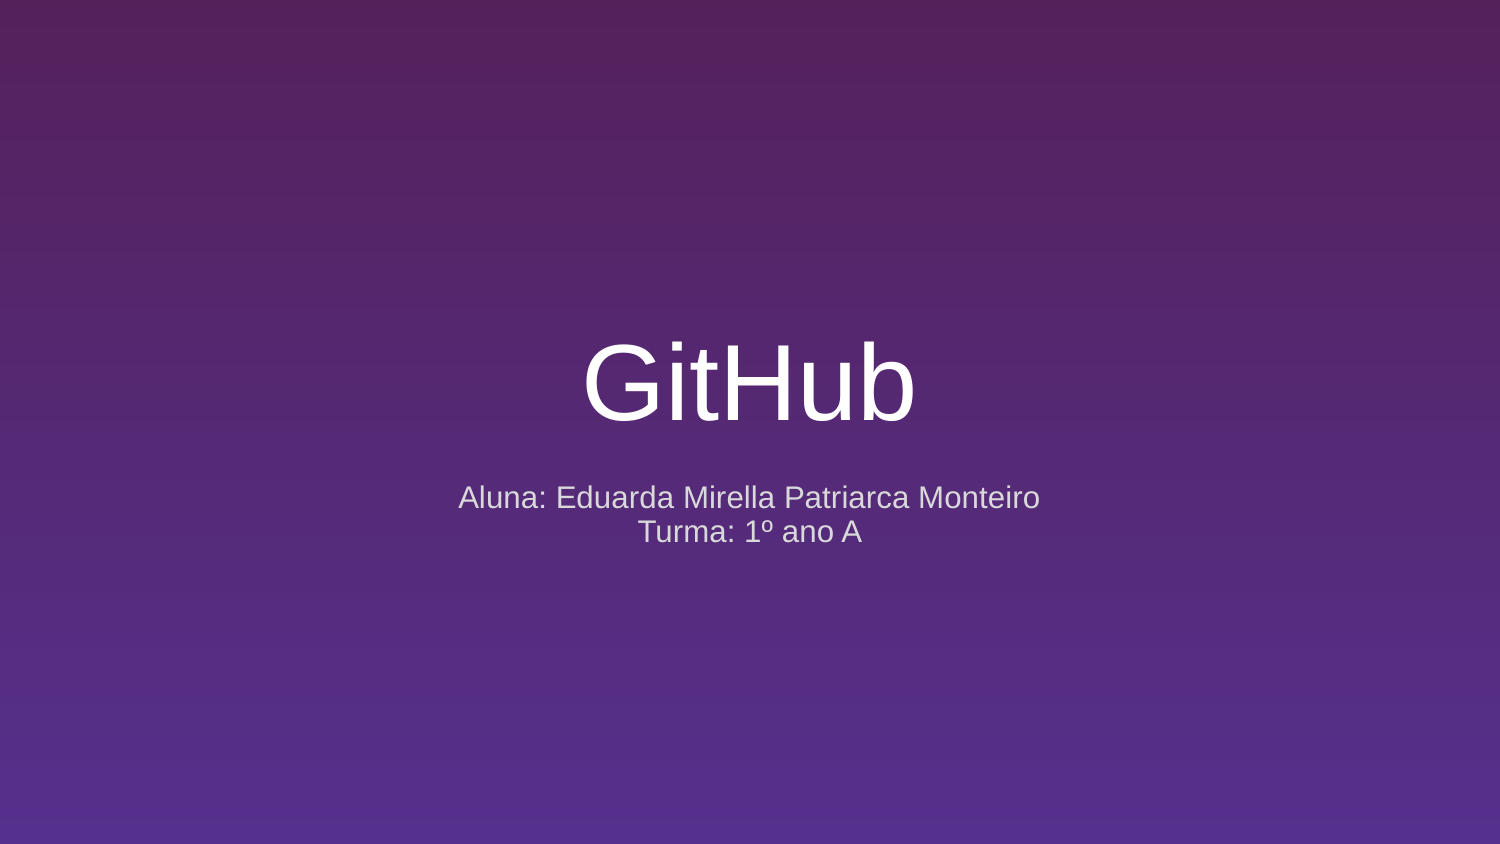

# GitHub
Aluna: Eduarda Mirella Patriarca Monteiro
Turma: 1º ano A